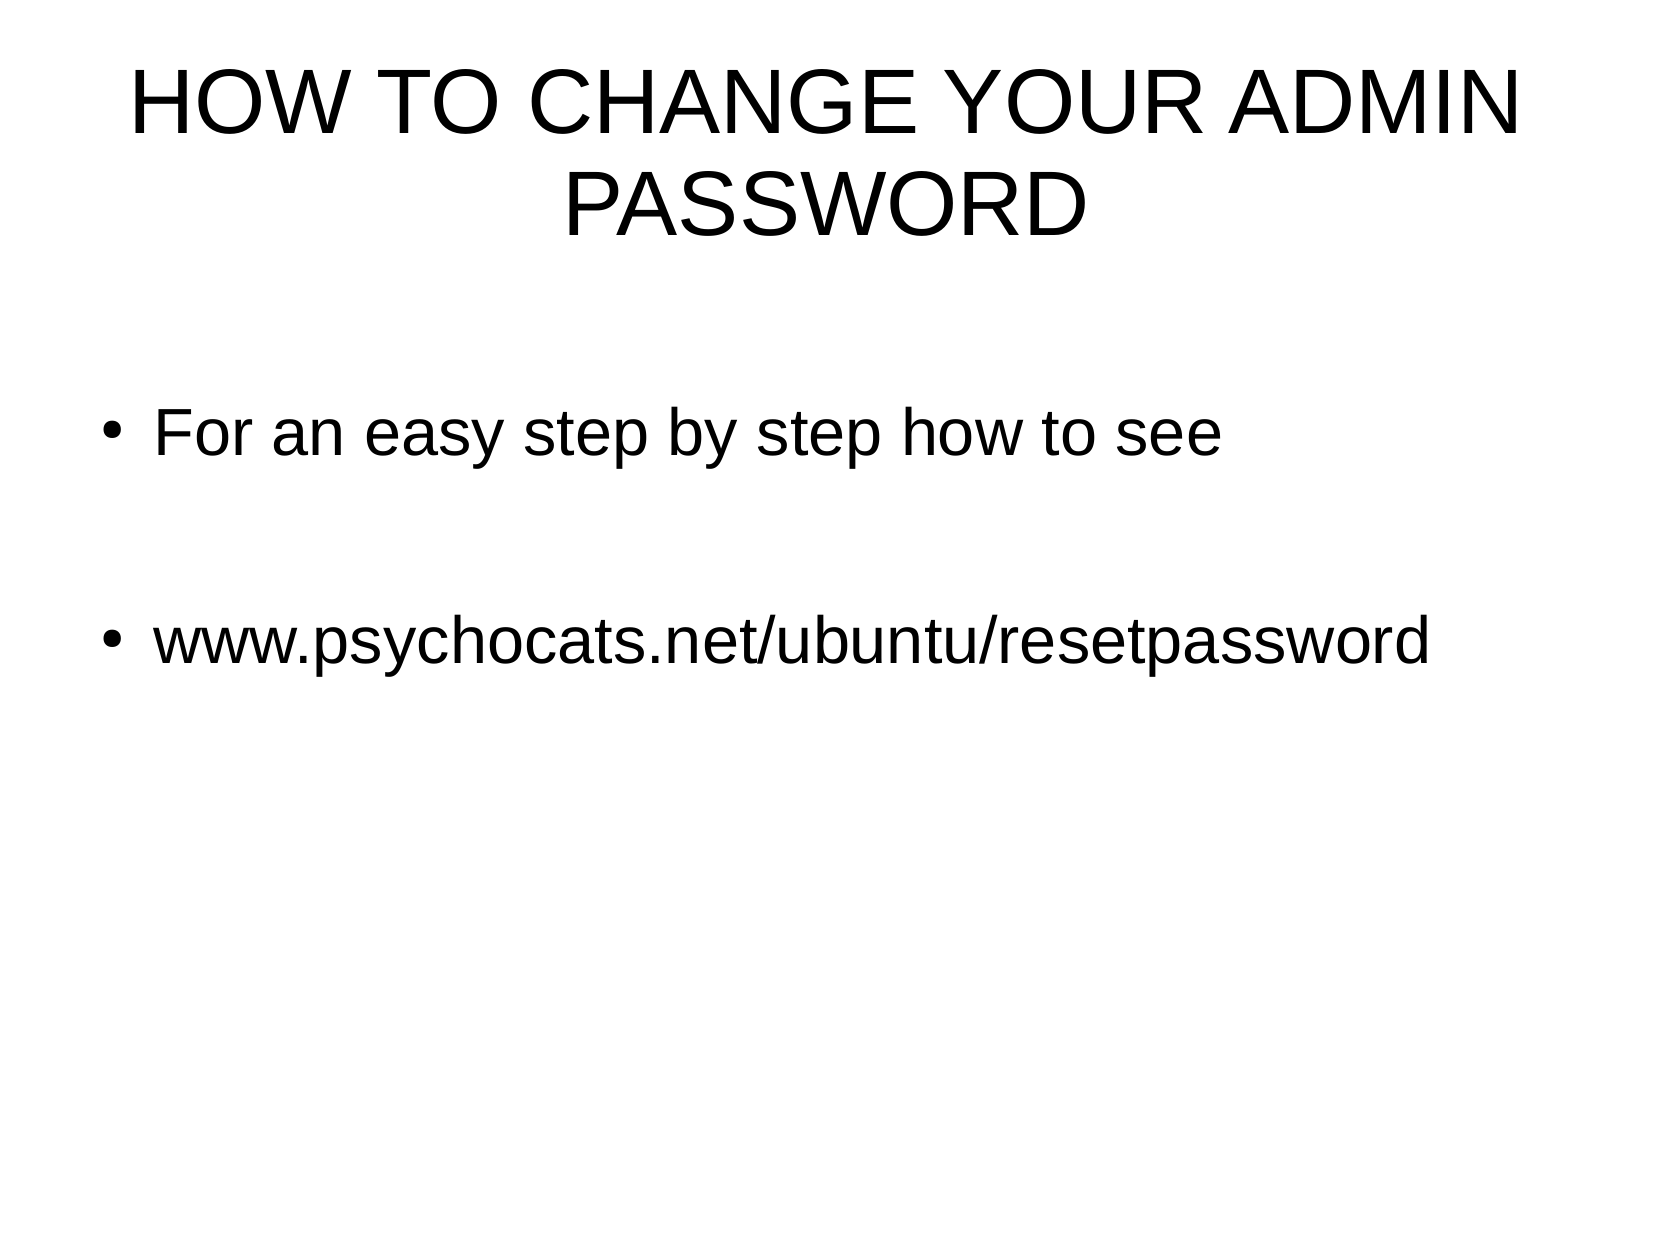

# HOW TO CHANGE YOUR ADMIN PASSWORD
For an easy step by step how to see
www.psychocats.net/ubuntu/resetpassword